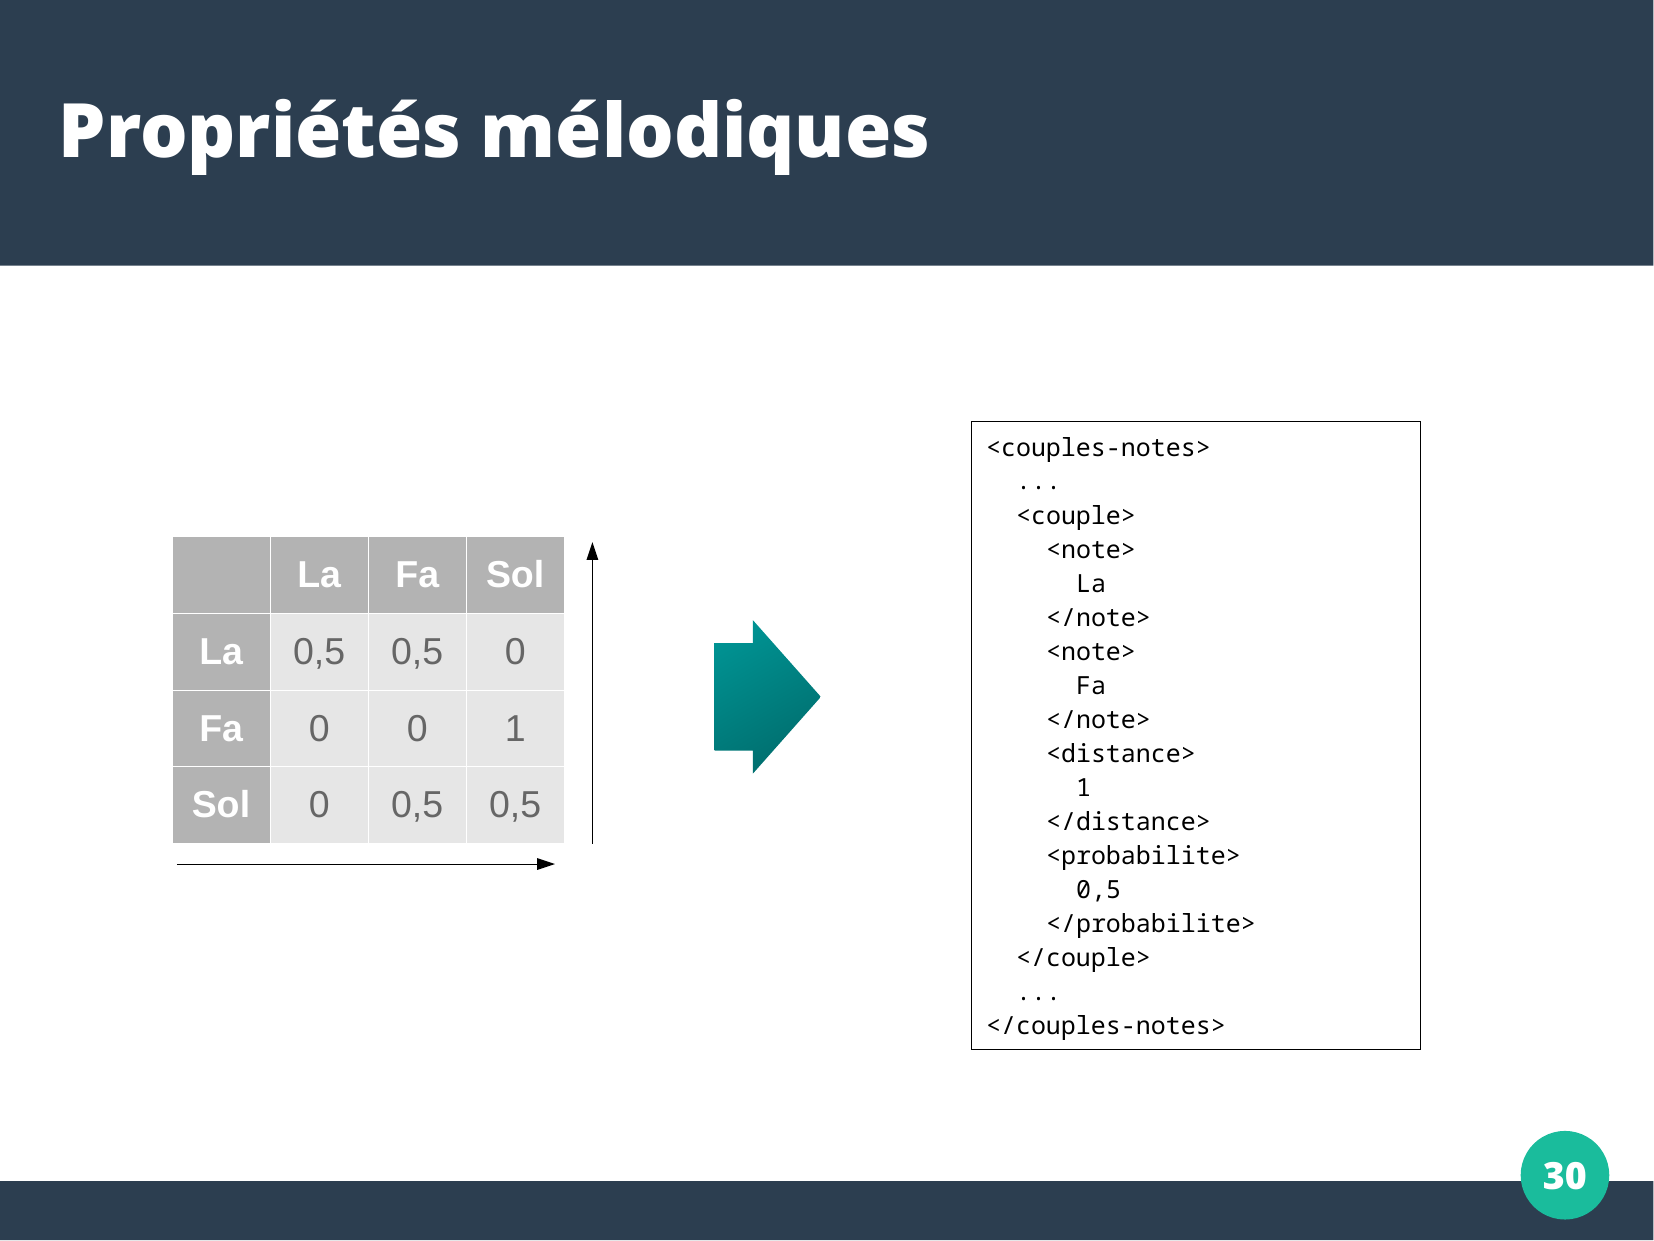

# Propriétés mélodiques
<couples-notes>
 ...
 <couple>
 <note>
 La
 </note>
 <note>
 Fa
 </note>
 <distance>
 1
 </distance>
 <probabilite>
 0,5
 </probabilite>
 </couple>
 ...
</couples-notes>
| | La | Fa | Sol |
| --- | --- | --- | --- |
| La | 0,5 | 0,5 | 0 |
| Fa | 0 | 0 | 1 |
| Sol | 0 | 0,5 | 0,5 |
30